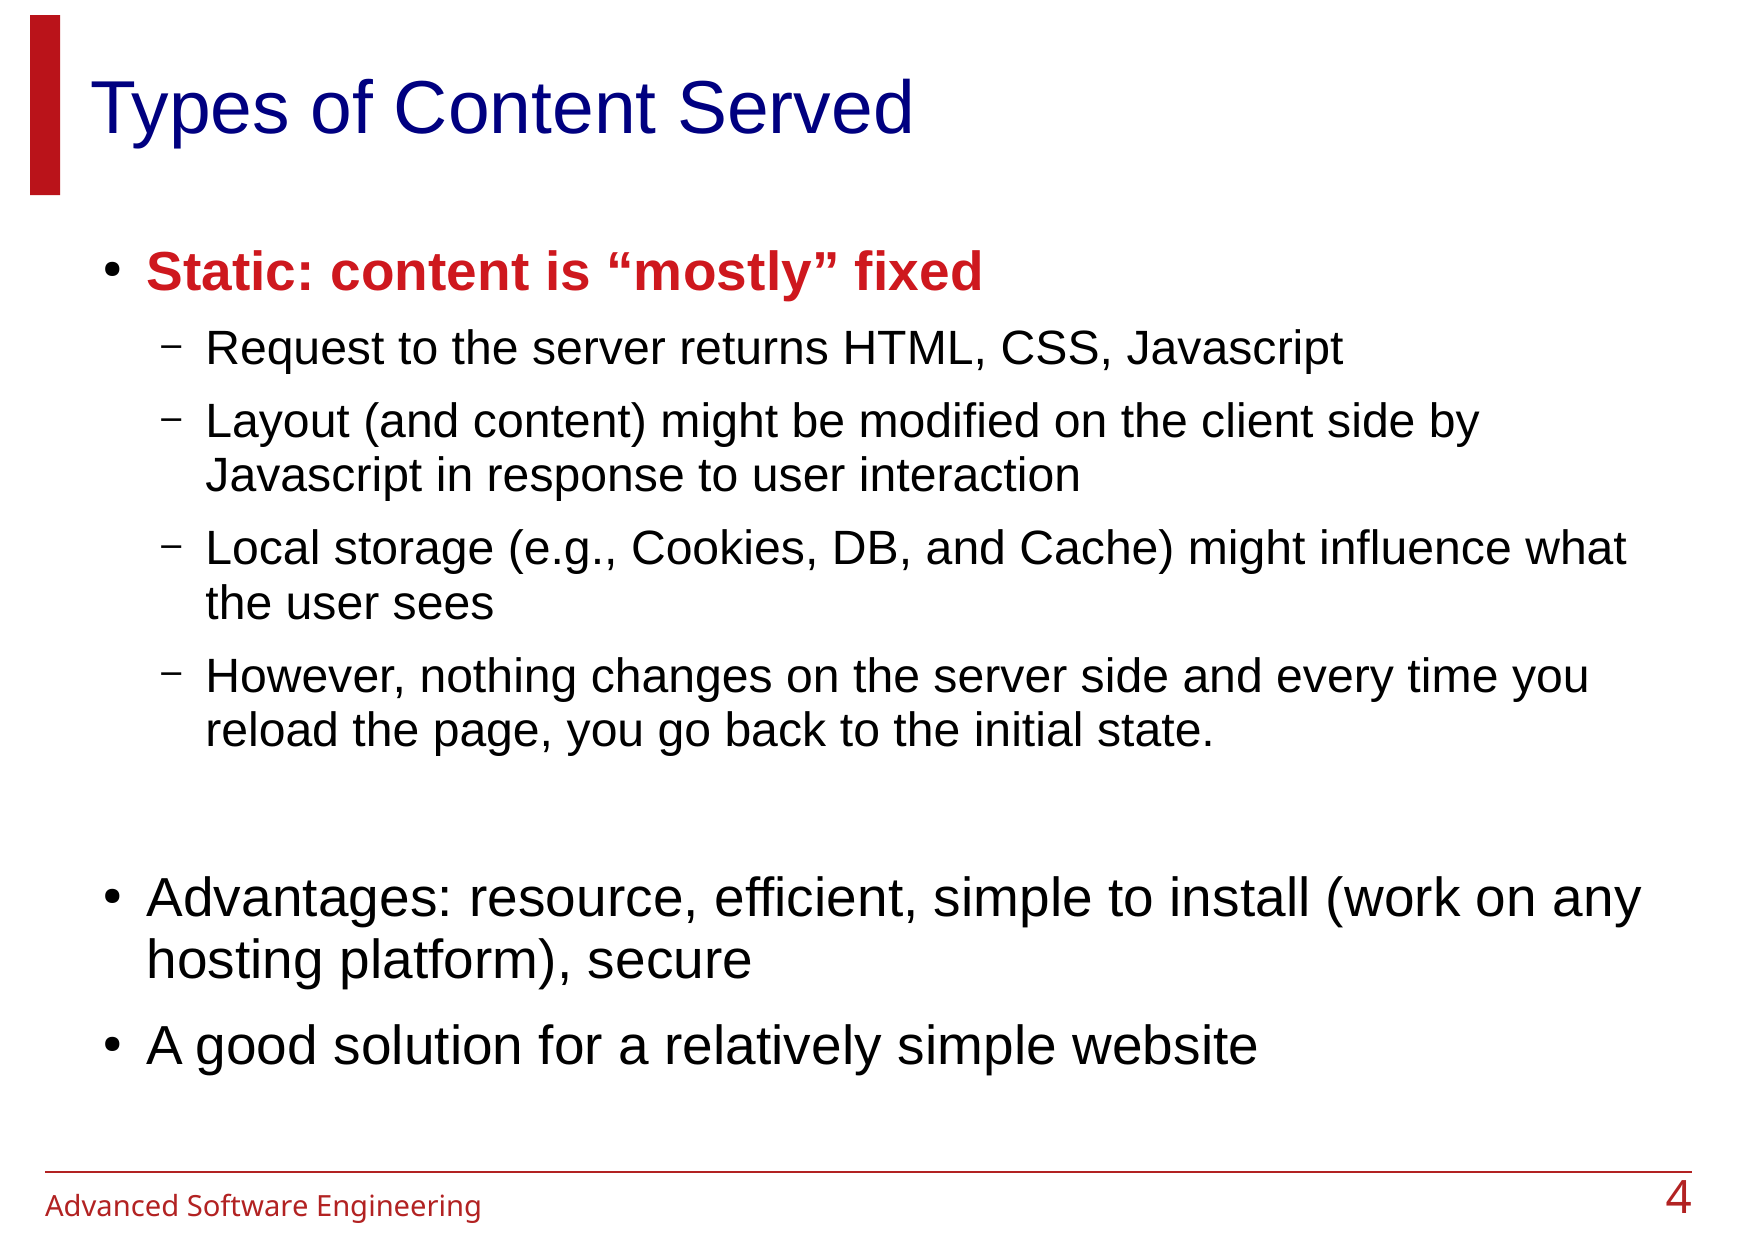

# Types of Content Served
Static: content is “mostly” fixed
Request to the server returns HTML, CSS, Javascript
Layout (and content) might be modified on the client side by Javascript in response to user interaction
Local storage (e.g., Cookies, DB, and Cache) might influence what the user sees
However, nothing changes on the server side and every time you reload the page, you go back to the initial state.
Advantages: resource, efficient, simple to install (work on any hosting platform), secure
A good solution for a relatively simple website
4
Advanced Software Engineering